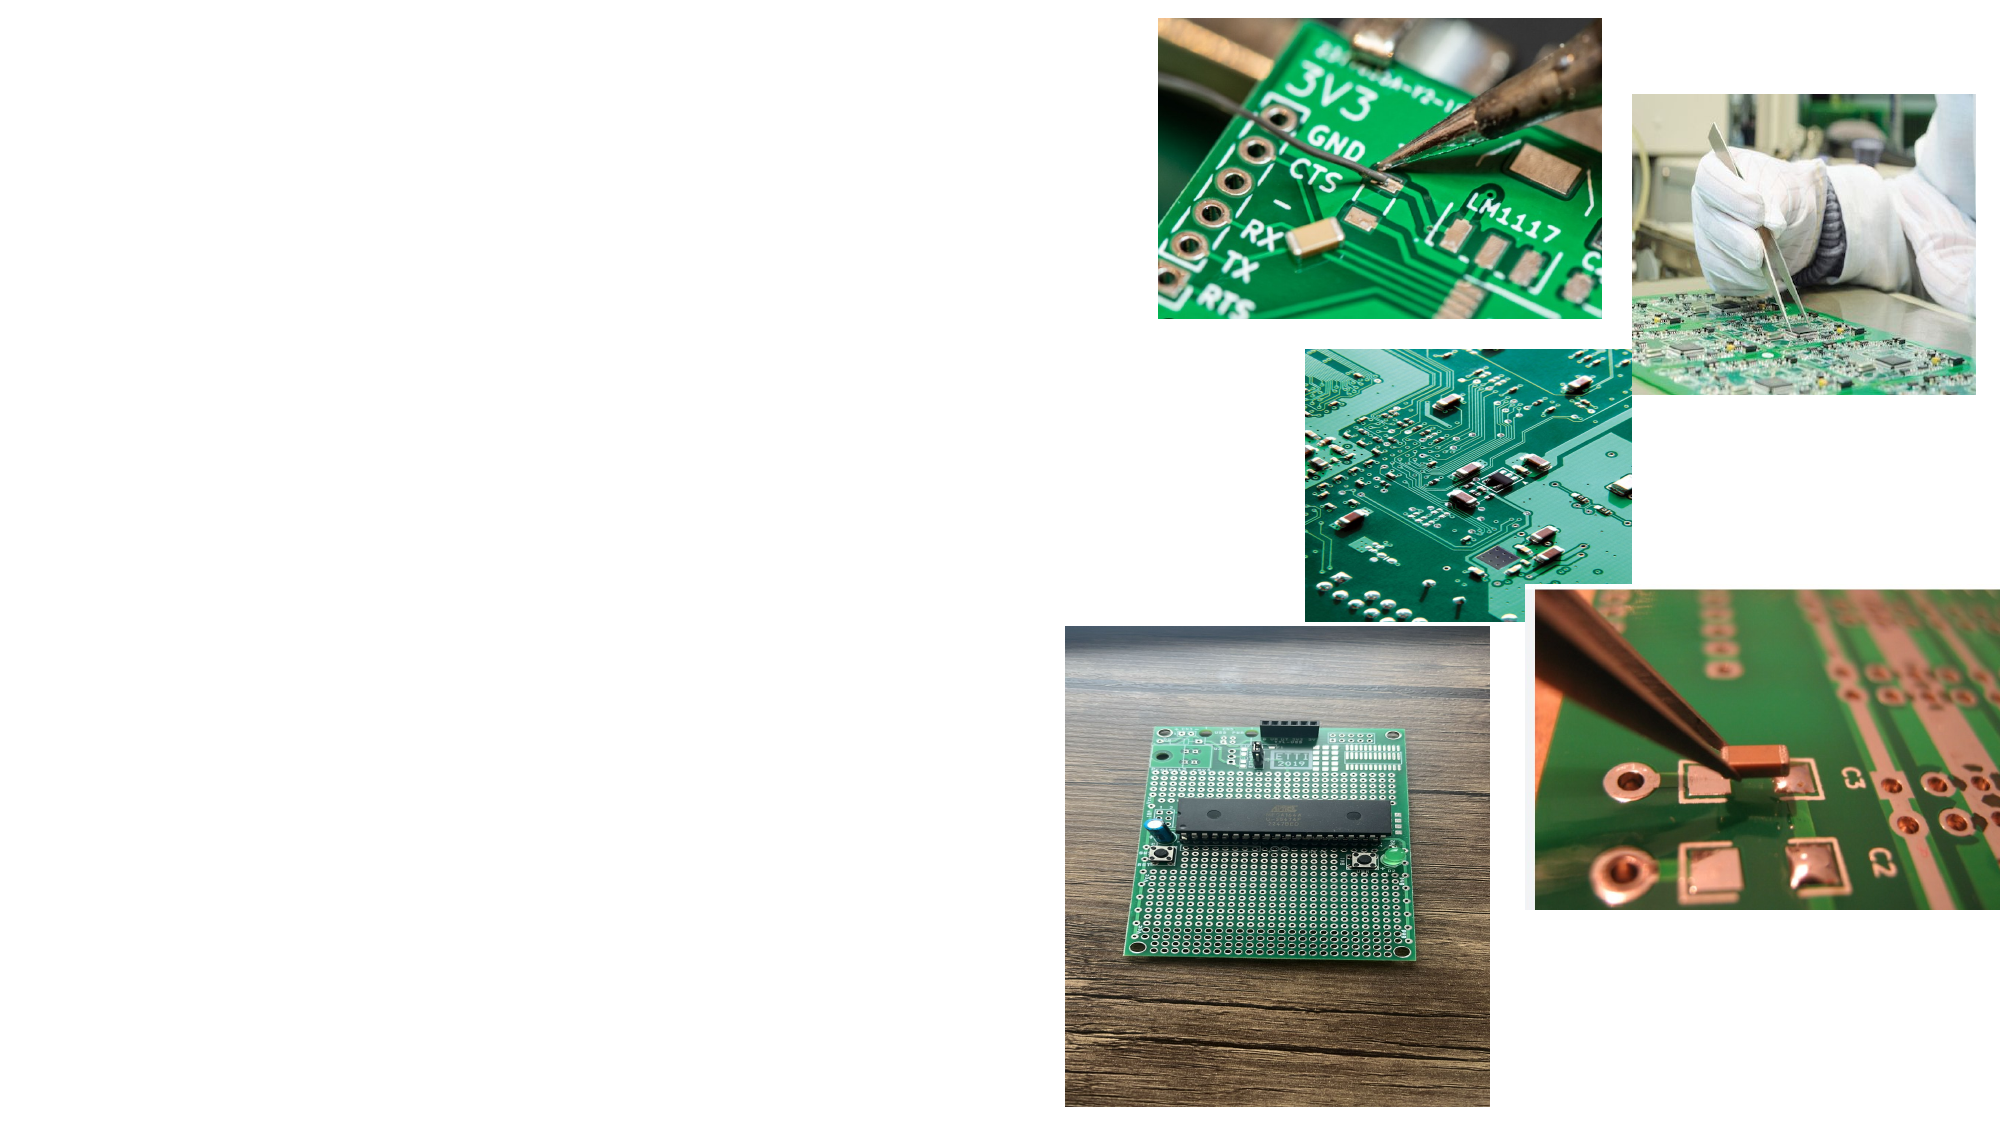

# Partea I-Partea comună
Aceasta etapă presupune lipirea componentelor pe placă:
-R1=10k
-C1=1uF
-C2,C3=18pF
-XTAL=20Mhz
-C5,C6,C13=100nF
-LED
-SW1
-USB-TTL
2.54 mm Pin Header
- Female Pin Header 2.54 mm